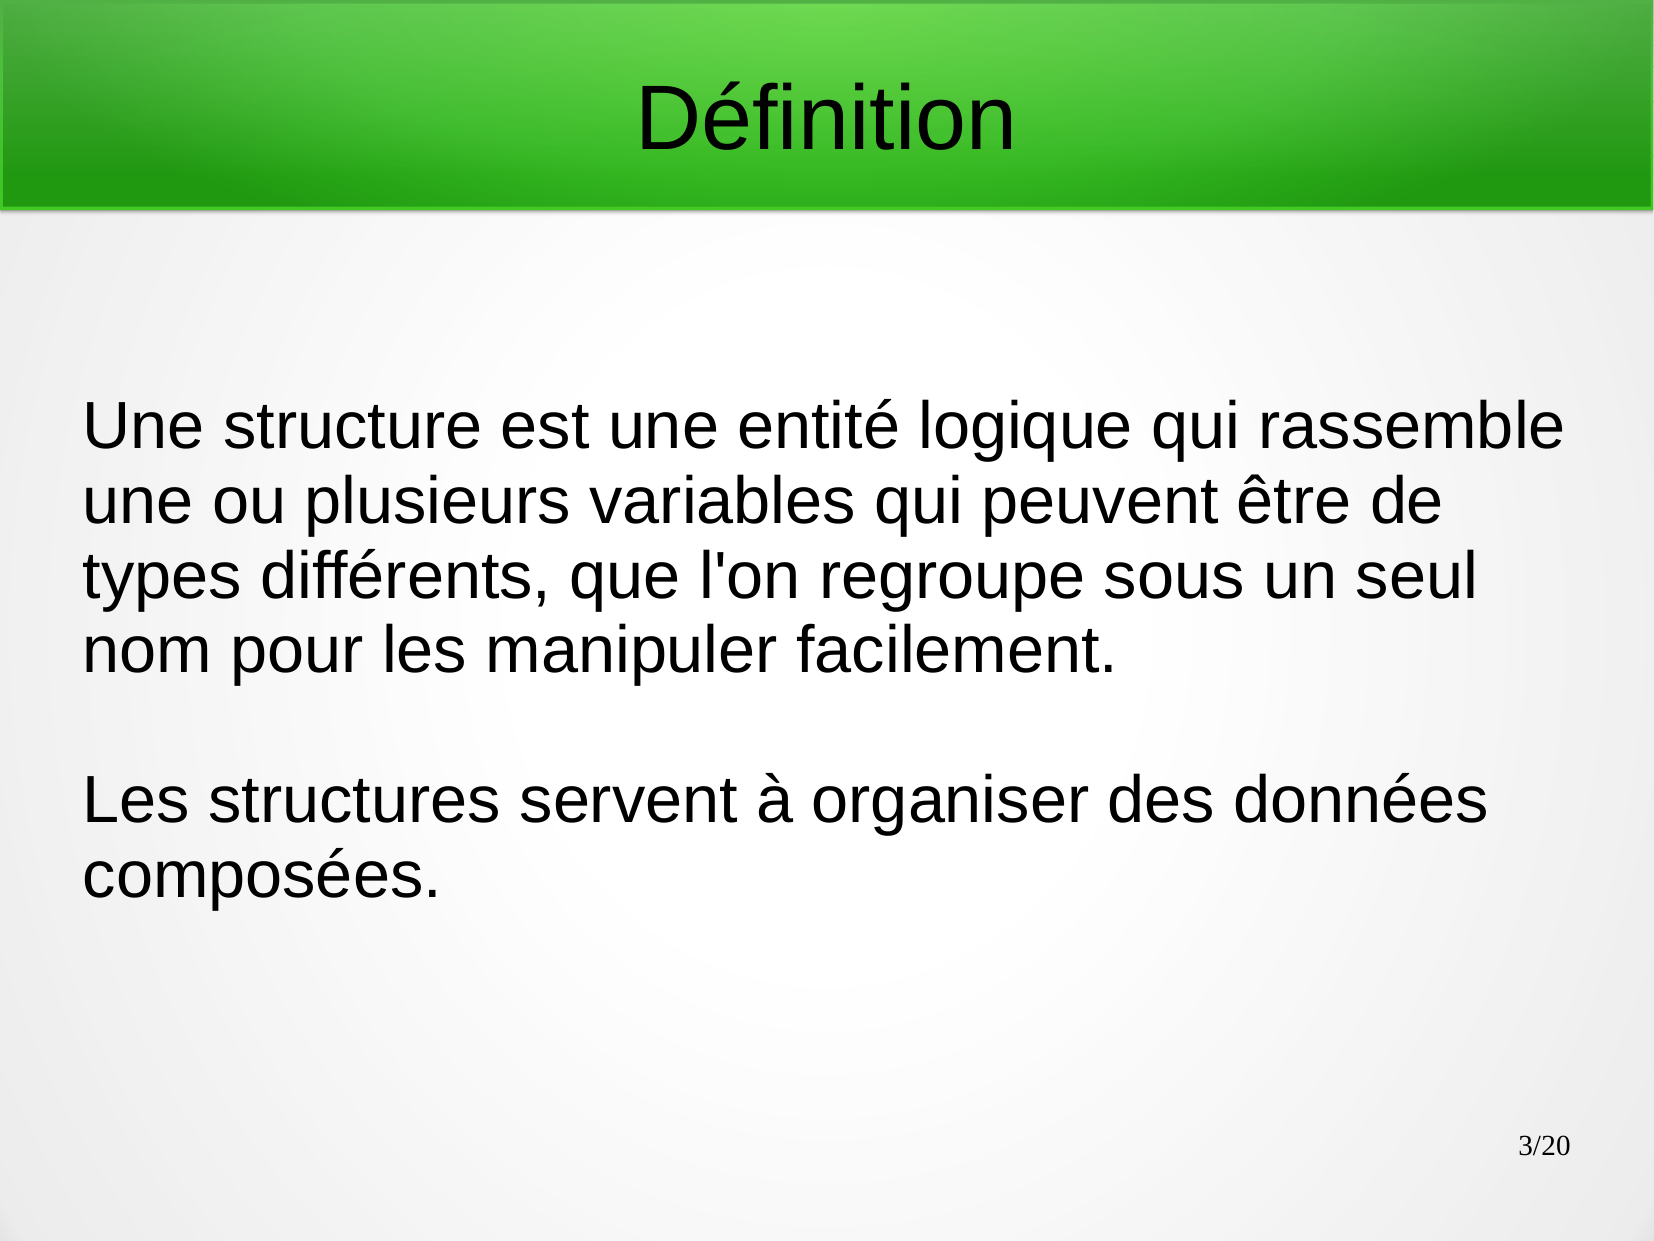

# Définition
Une structure est une entité logique qui rassemble une ou plusieurs variables qui peuvent être de types différents, que l'on regroupe sous un seul nom pour les manipuler facilement.
Les structures servent à organiser des données composées.
3